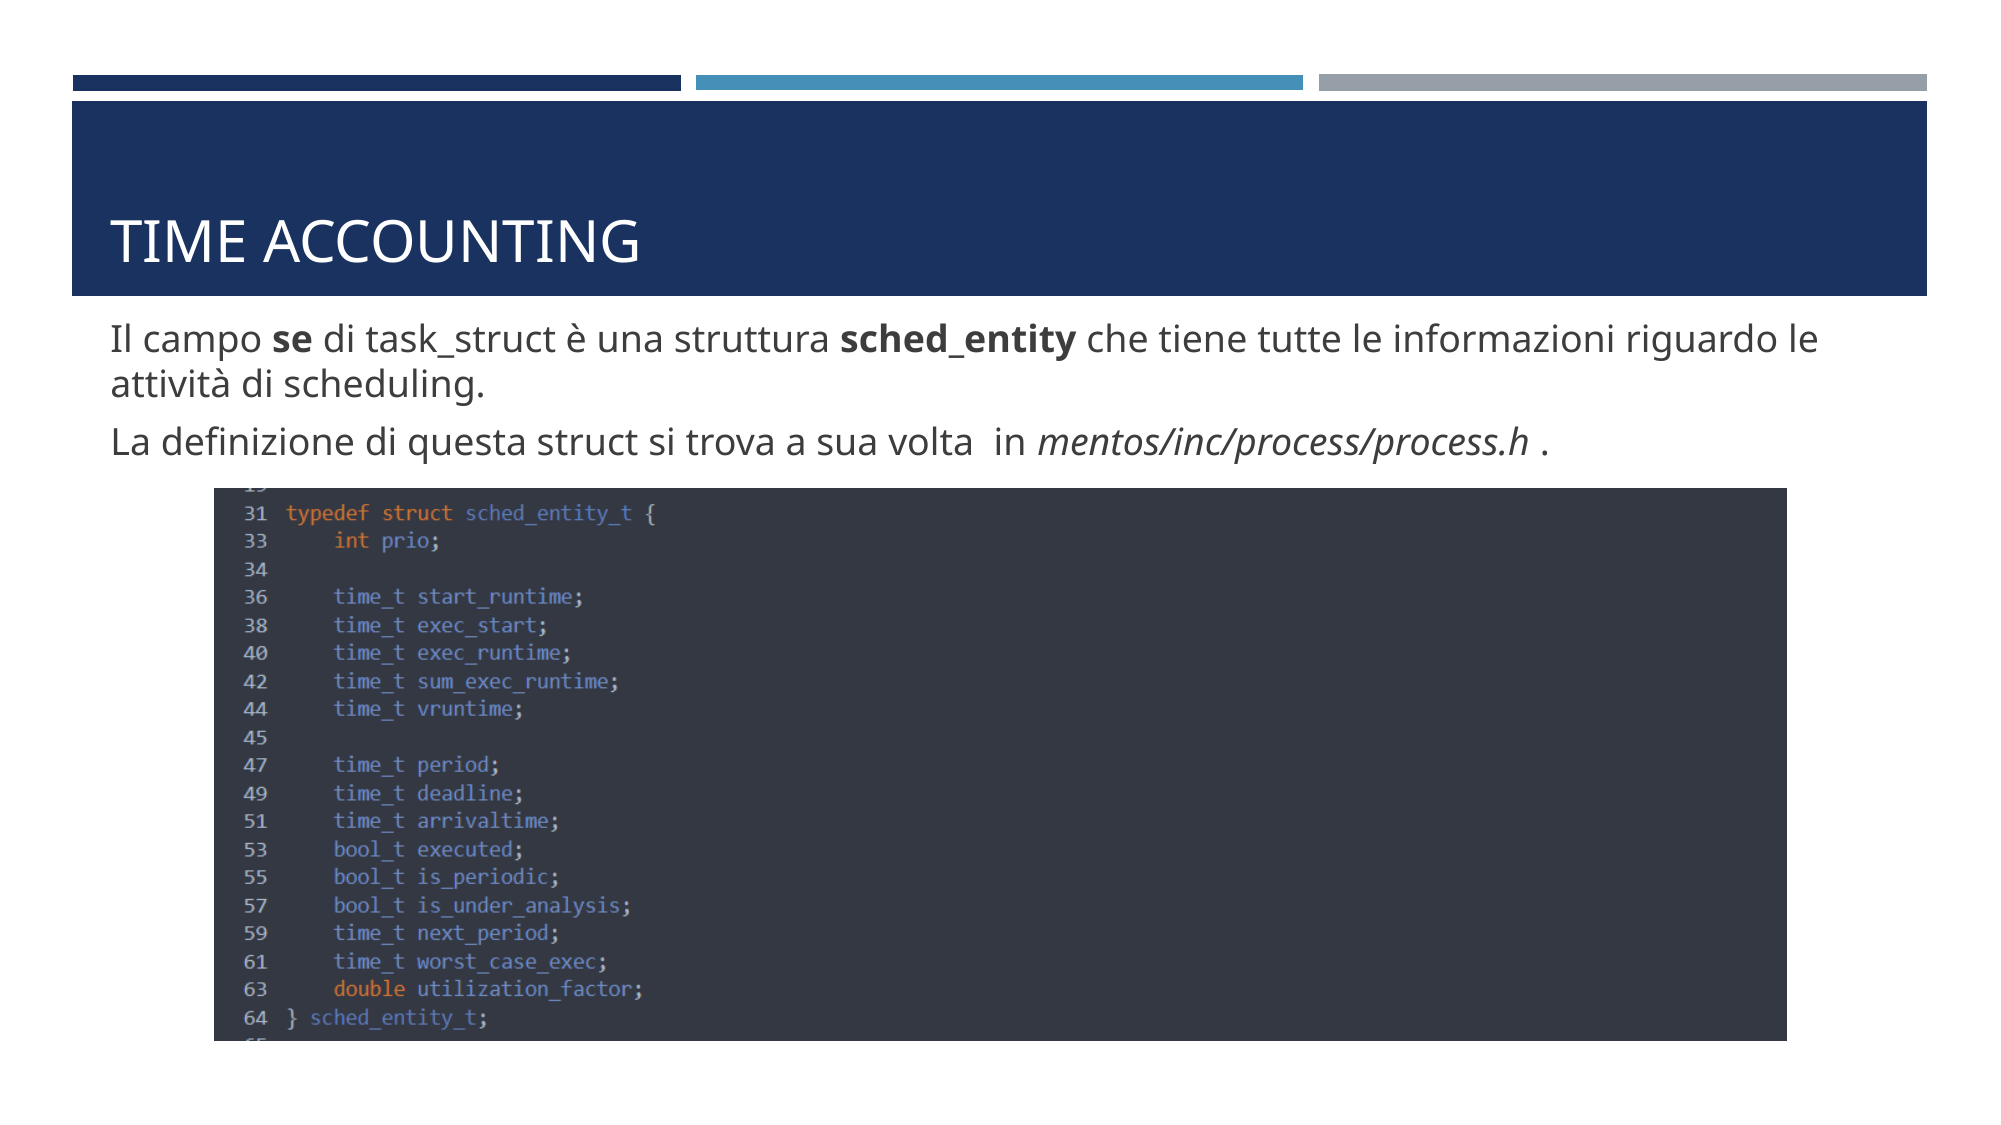

# TIME ACCOUNTING
Il campo se di task_struct è una struttura sched_entity che tiene tutte le informazioni riguardo le attività di scheduling.
La definizione di questa struct si trova a sua volta in mentos/inc/process/process.h .